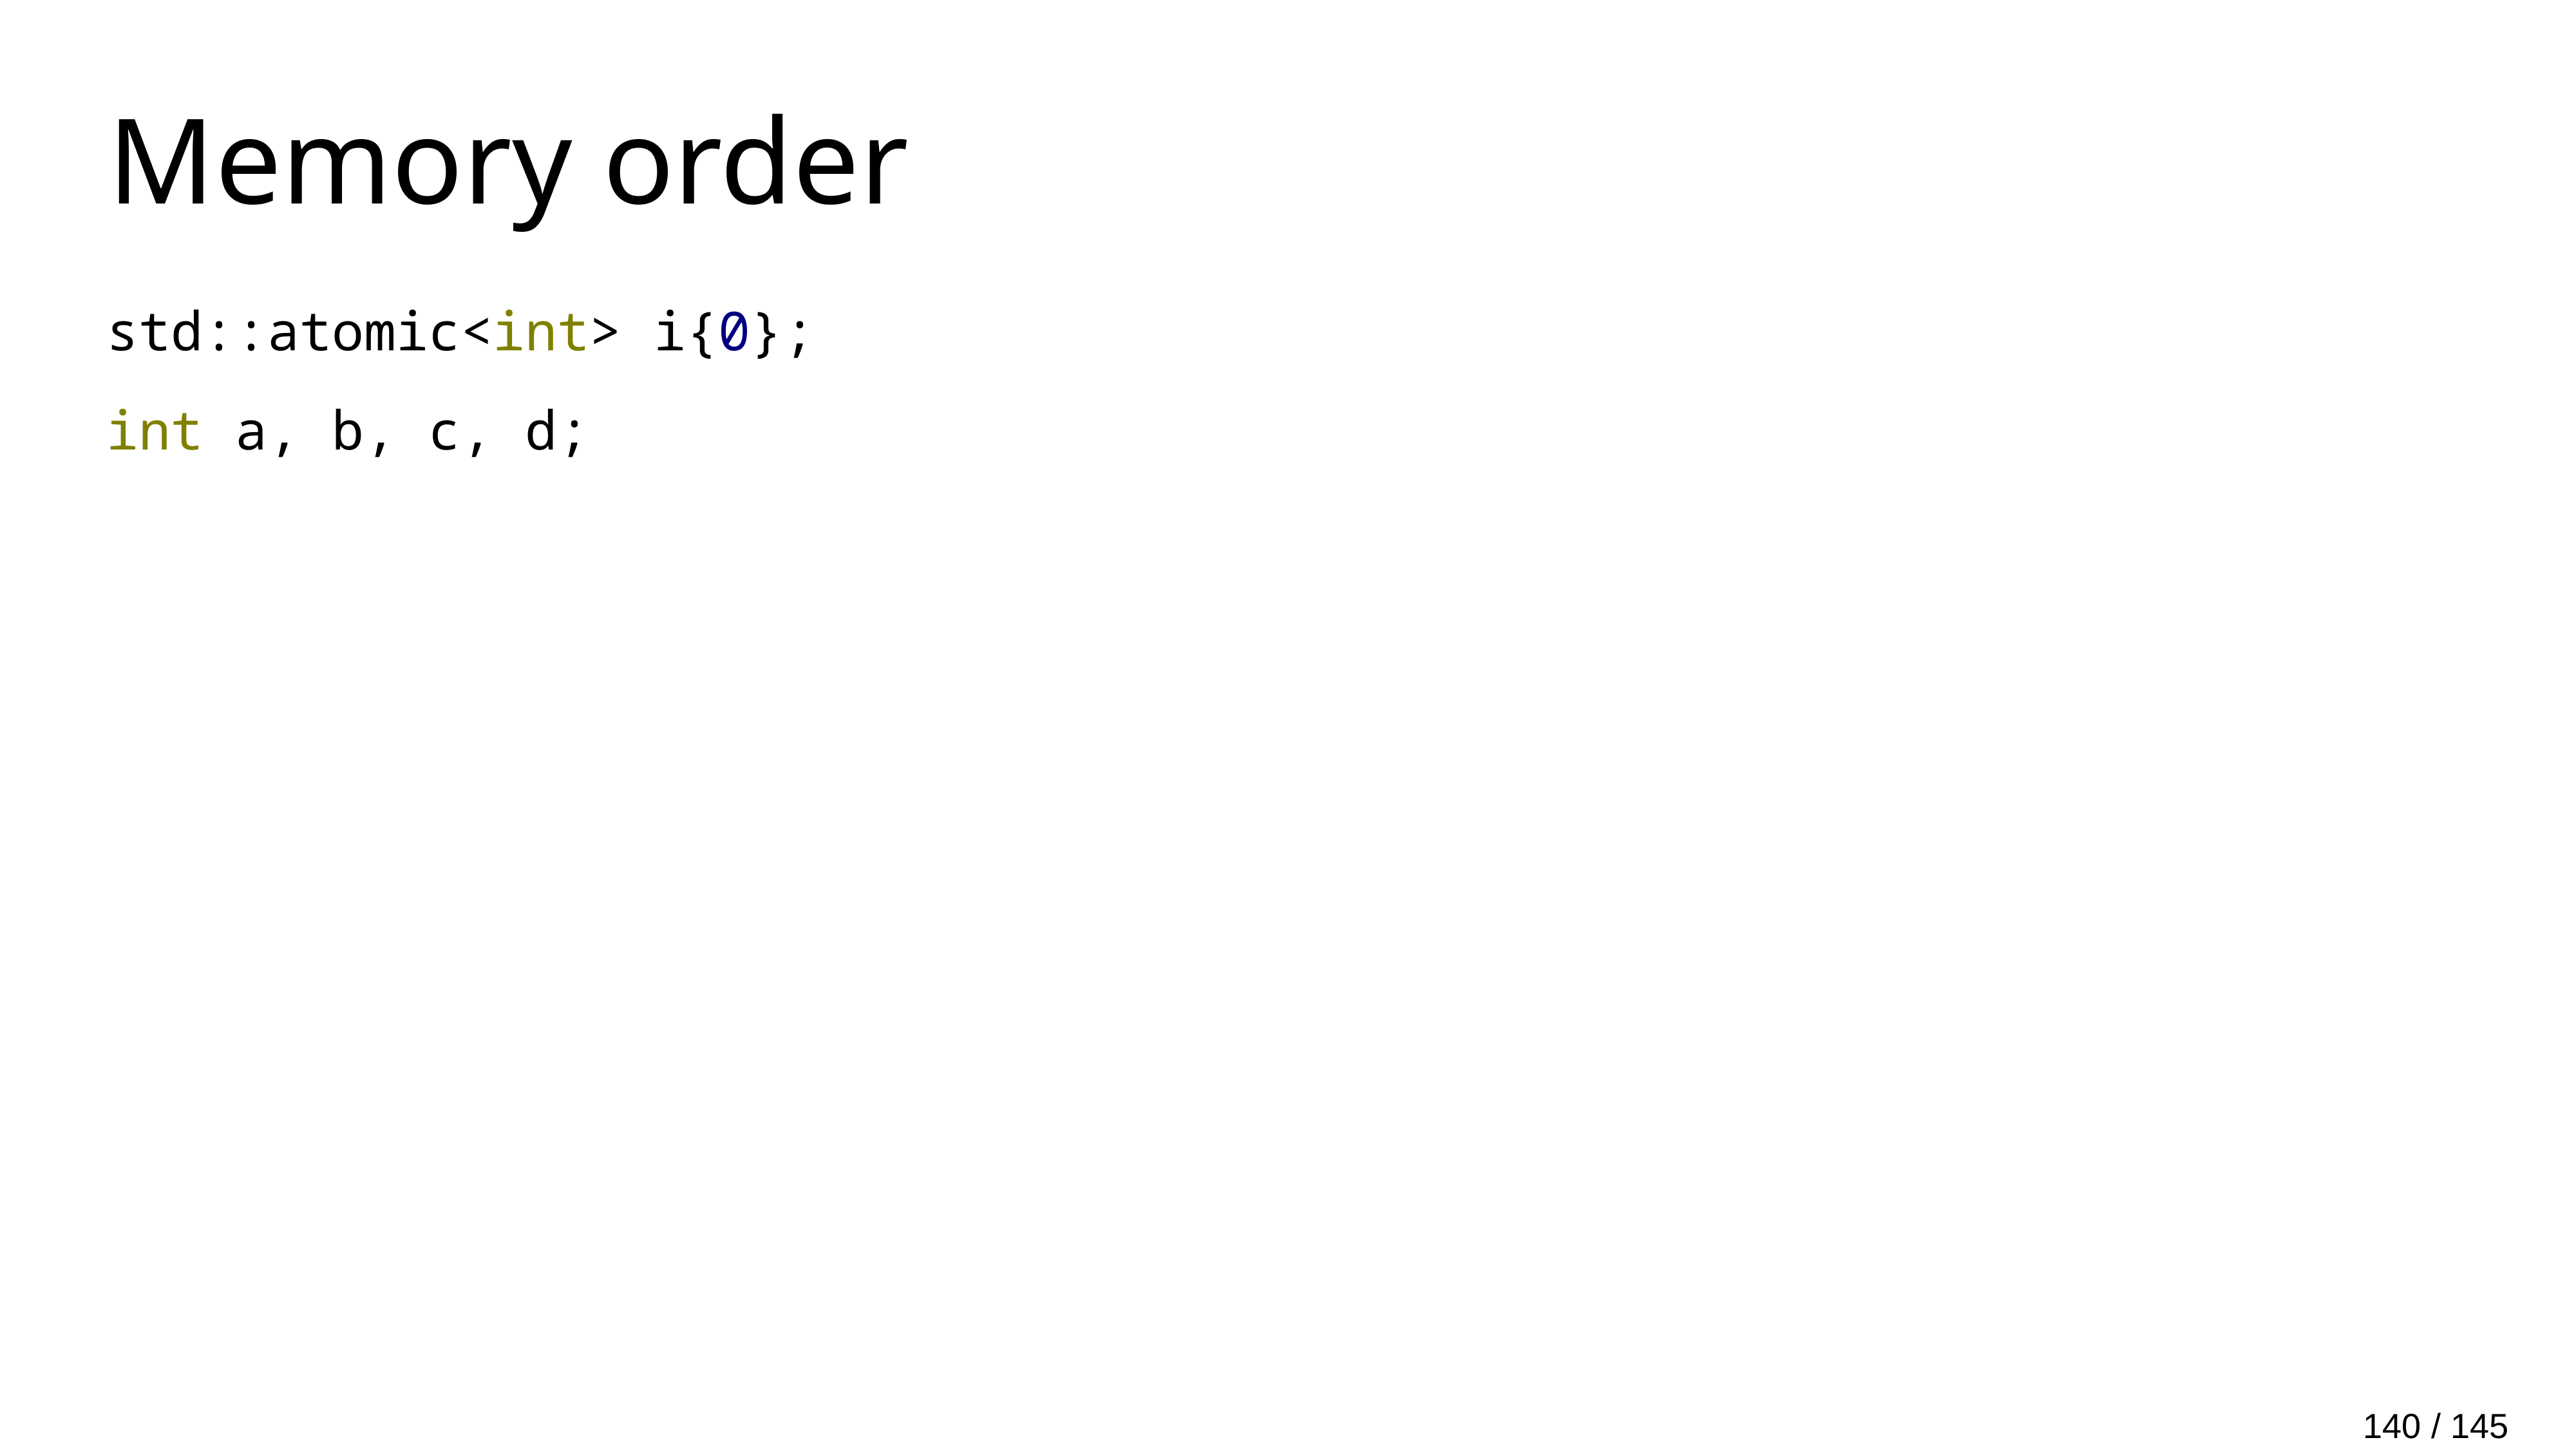

# Memory order
std::atomic<int> i{0};
int a, b, c, d;